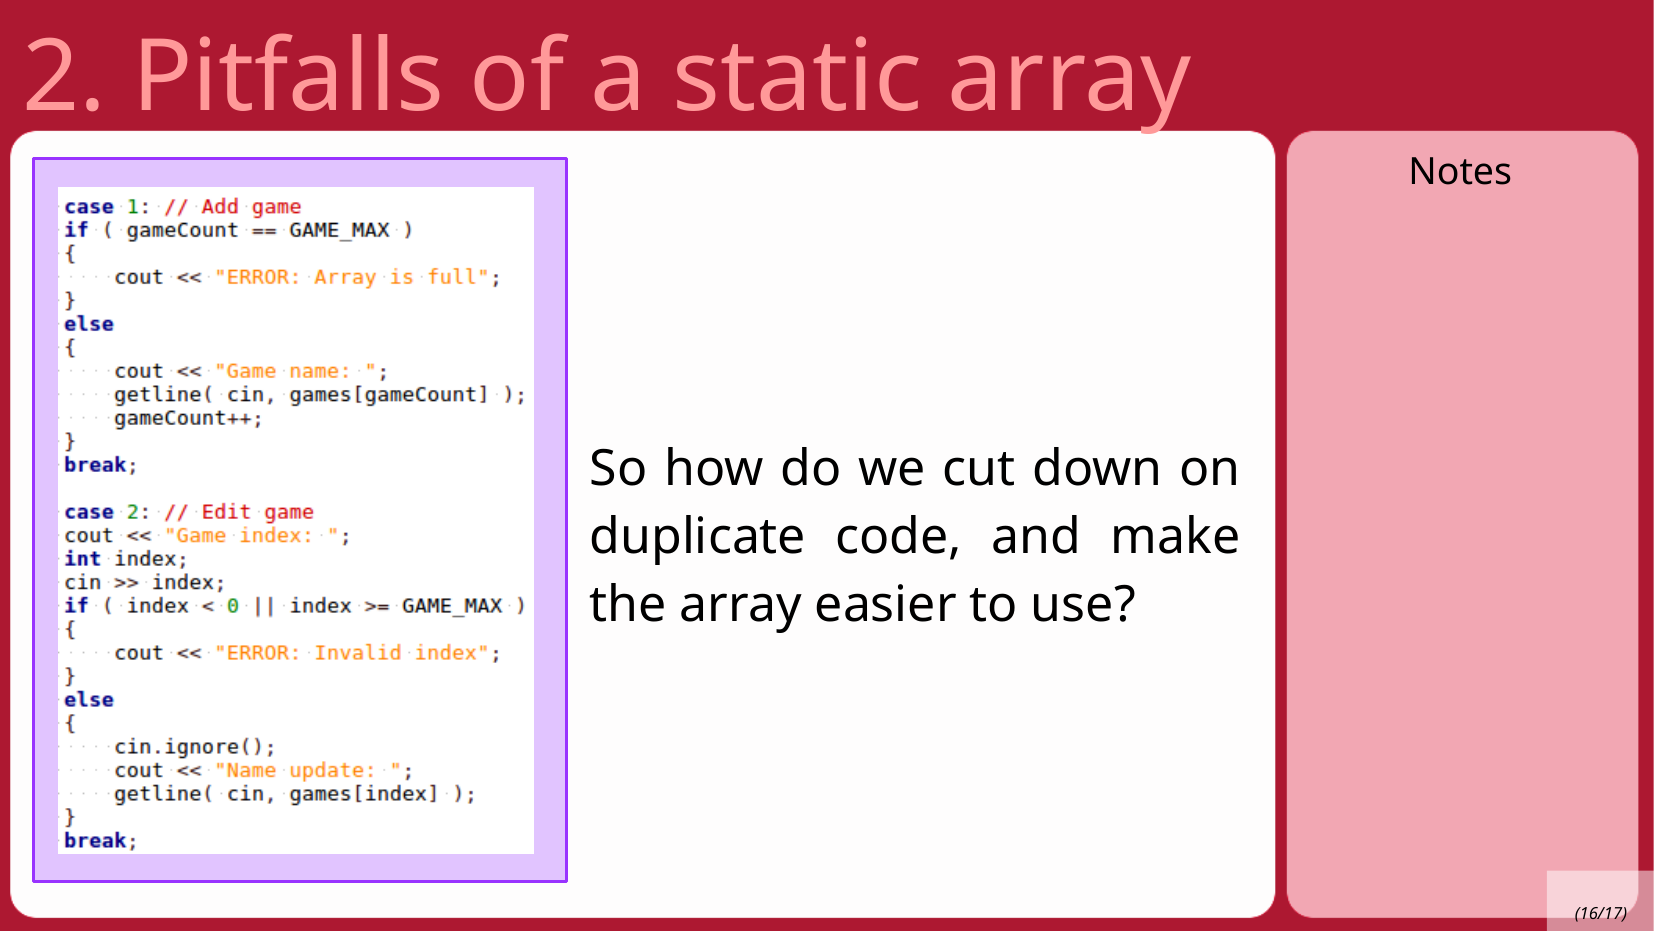

# 2. Pitfalls of a static array
Notes
So how do we cut down on duplicate code, and make the array easier to use?